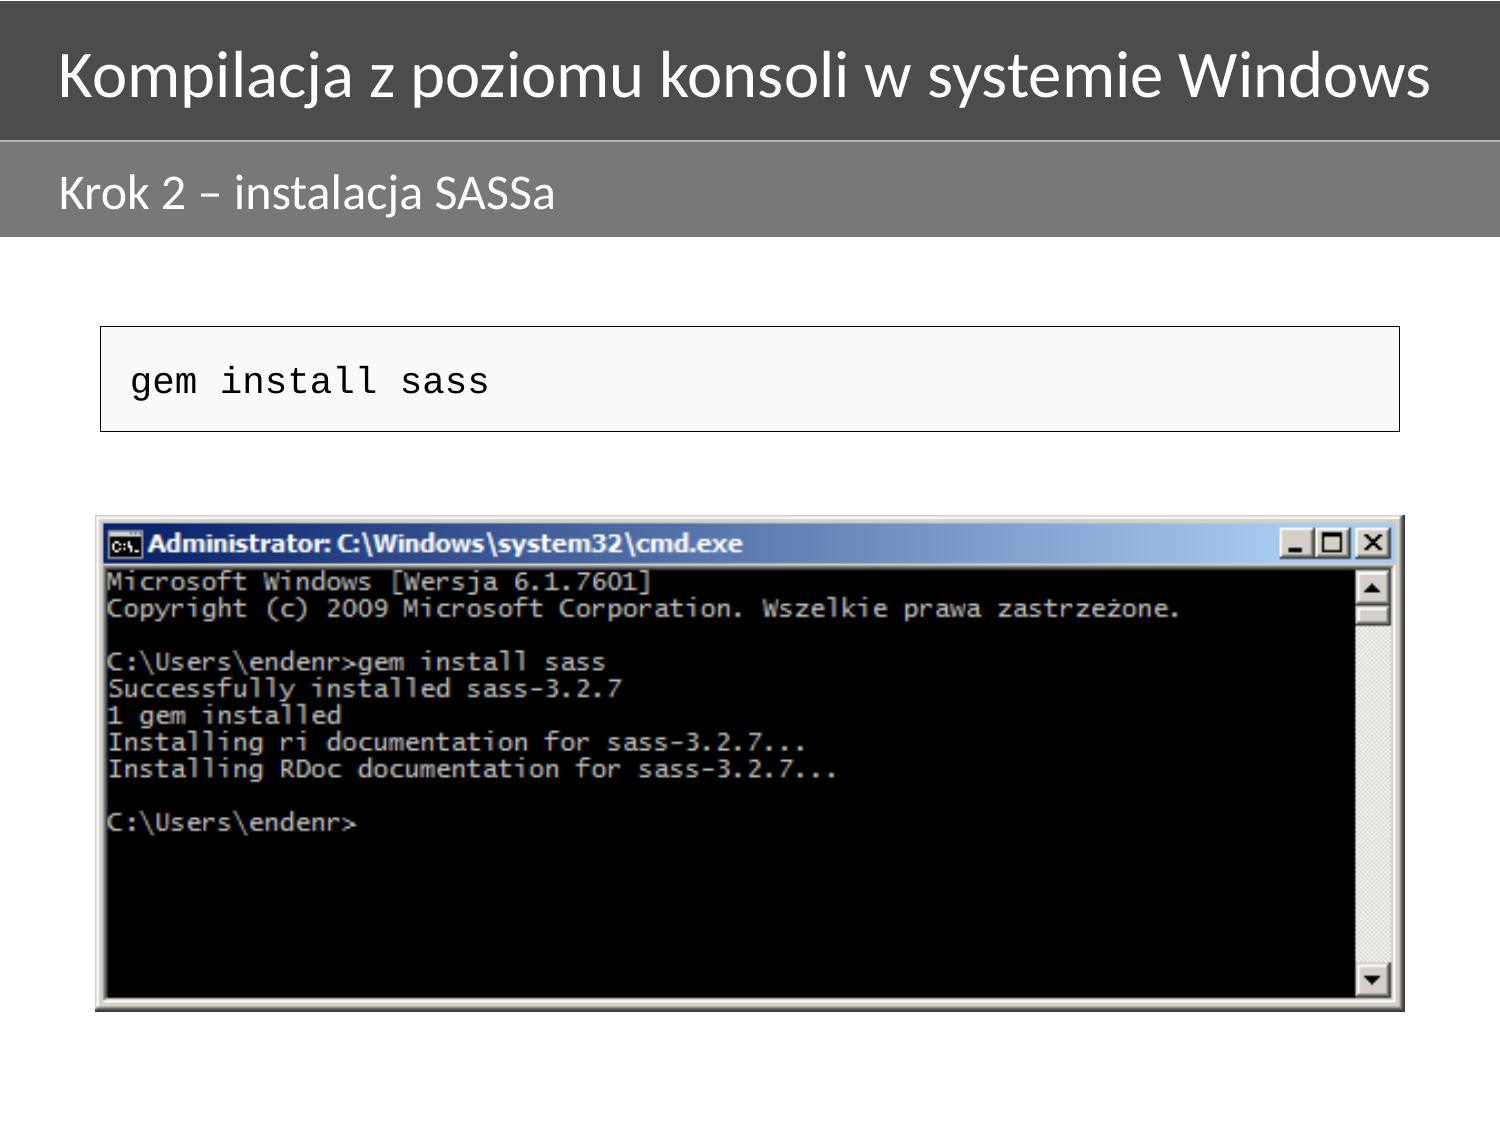

Kompilacja z poziomu konsoli w systemie Windows
Krok 2 – instalacja SASSa
gem install sass